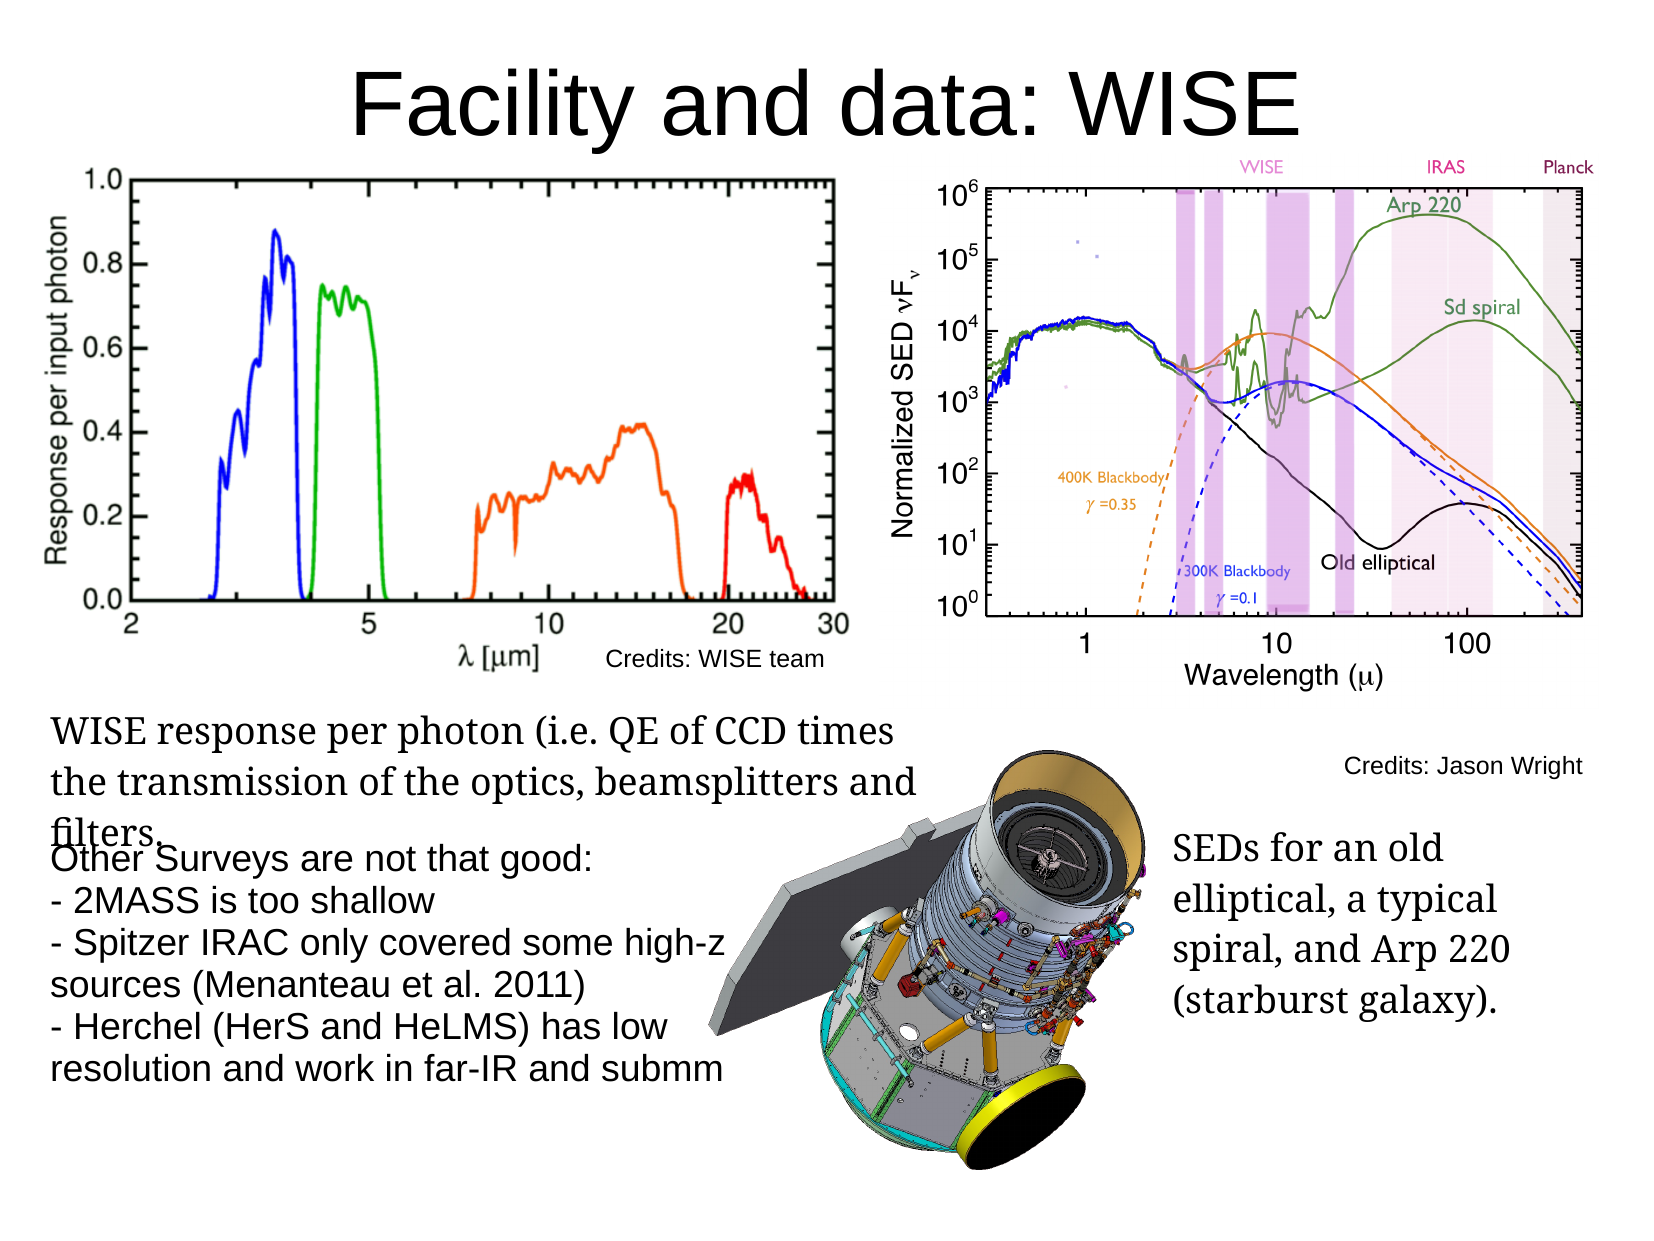

# Facility and data: WISE
Credits: WISE team
WISE response per photon (i.e. QE of CCD times the transmission of the optics, beamsplitters and filters.
Credits: Jason Wright
SEDs for an old elliptical, a typical spiral, and Arp 220 (starburst galaxy).
Other Surveys are not that good:
- 2MASS is too shallow
- Spitzer IRAC only covered some high-z sources (Menanteau et al. 2011)
- Herchel (HerS and HeLMS) has low resolution and work in far-IR and submm